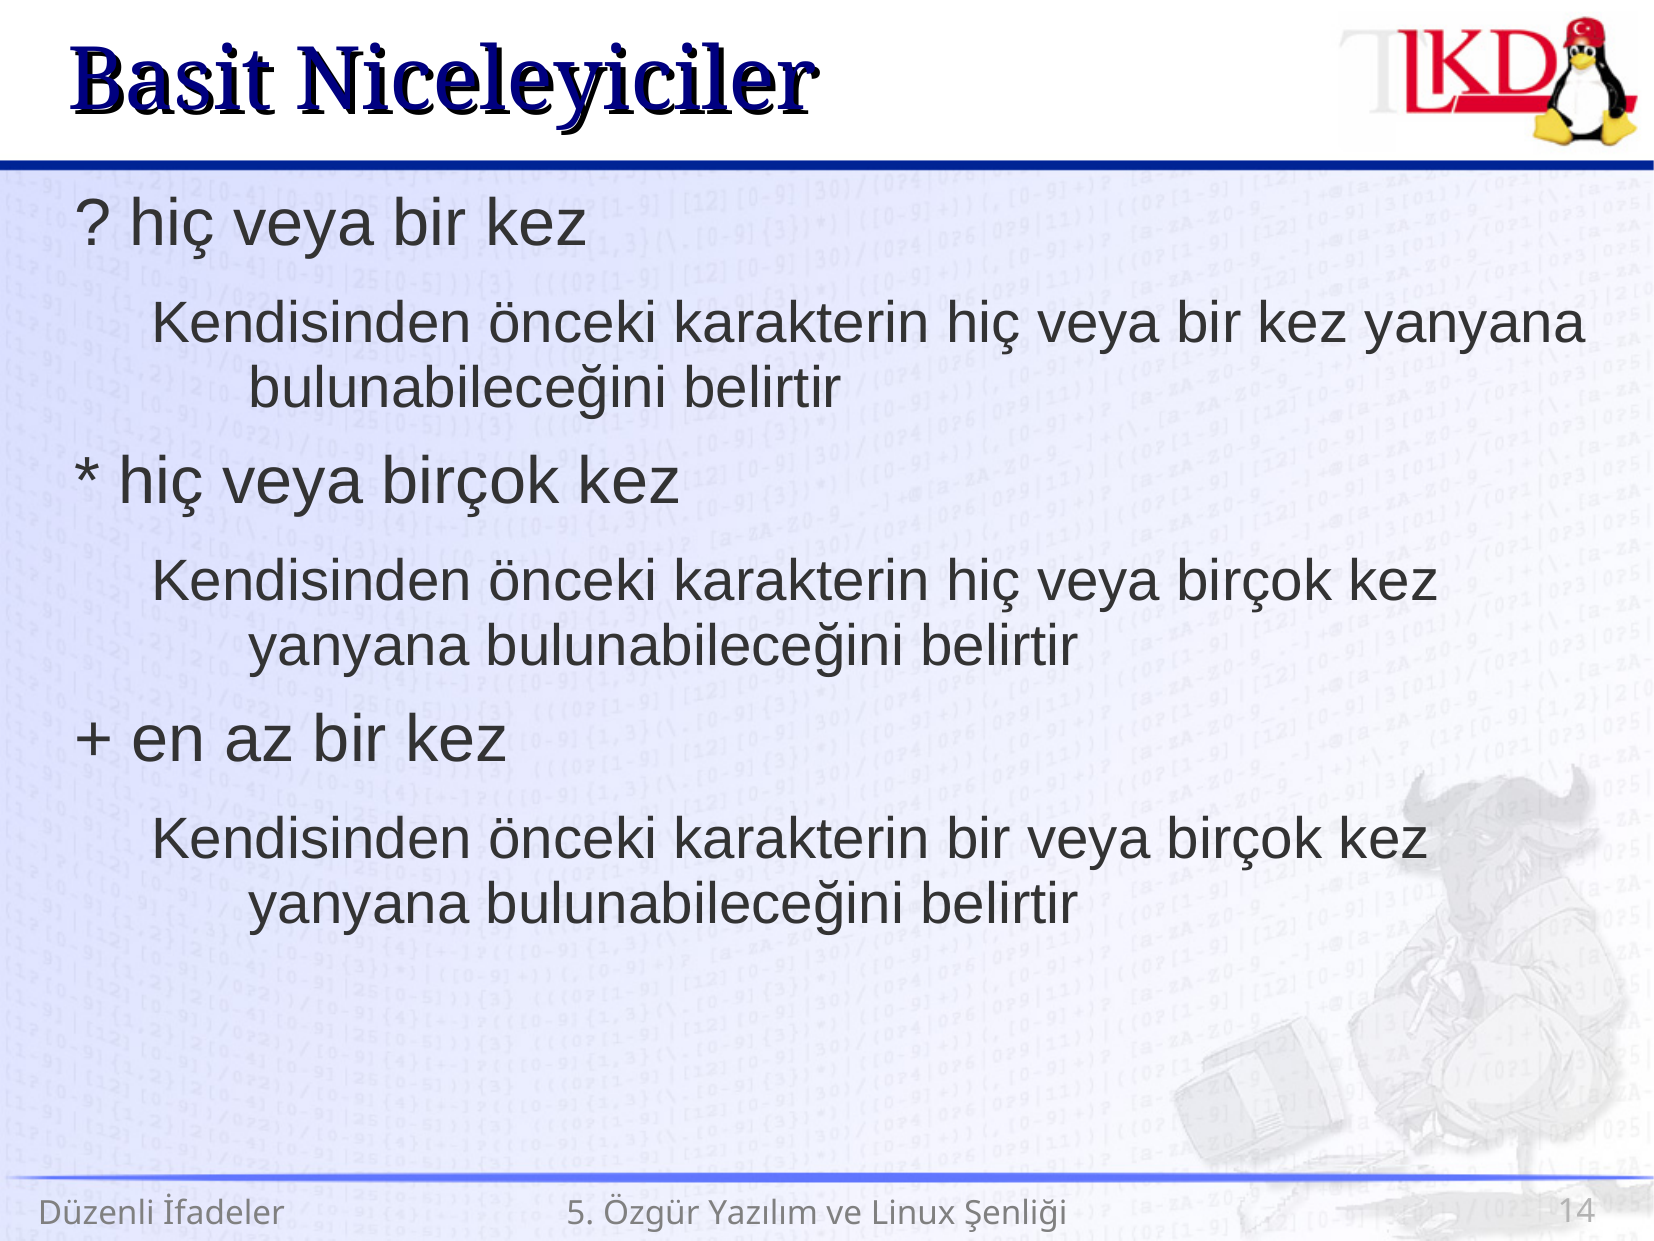

# Basit Niceleyiciler
? hiç veya bir kez
Kendisinden önceki karakterin hiç veya bir kez yanyana bulunabileceğini belirtir
* hiç veya birçok kez
Kendisinden önceki karakterin hiç veya birçok kez yanyana bulunabileceğini belirtir
+ en az bir kez
Kendisinden önceki karakterin bir veya birçok kez yanyana bulunabileceğini belirtir